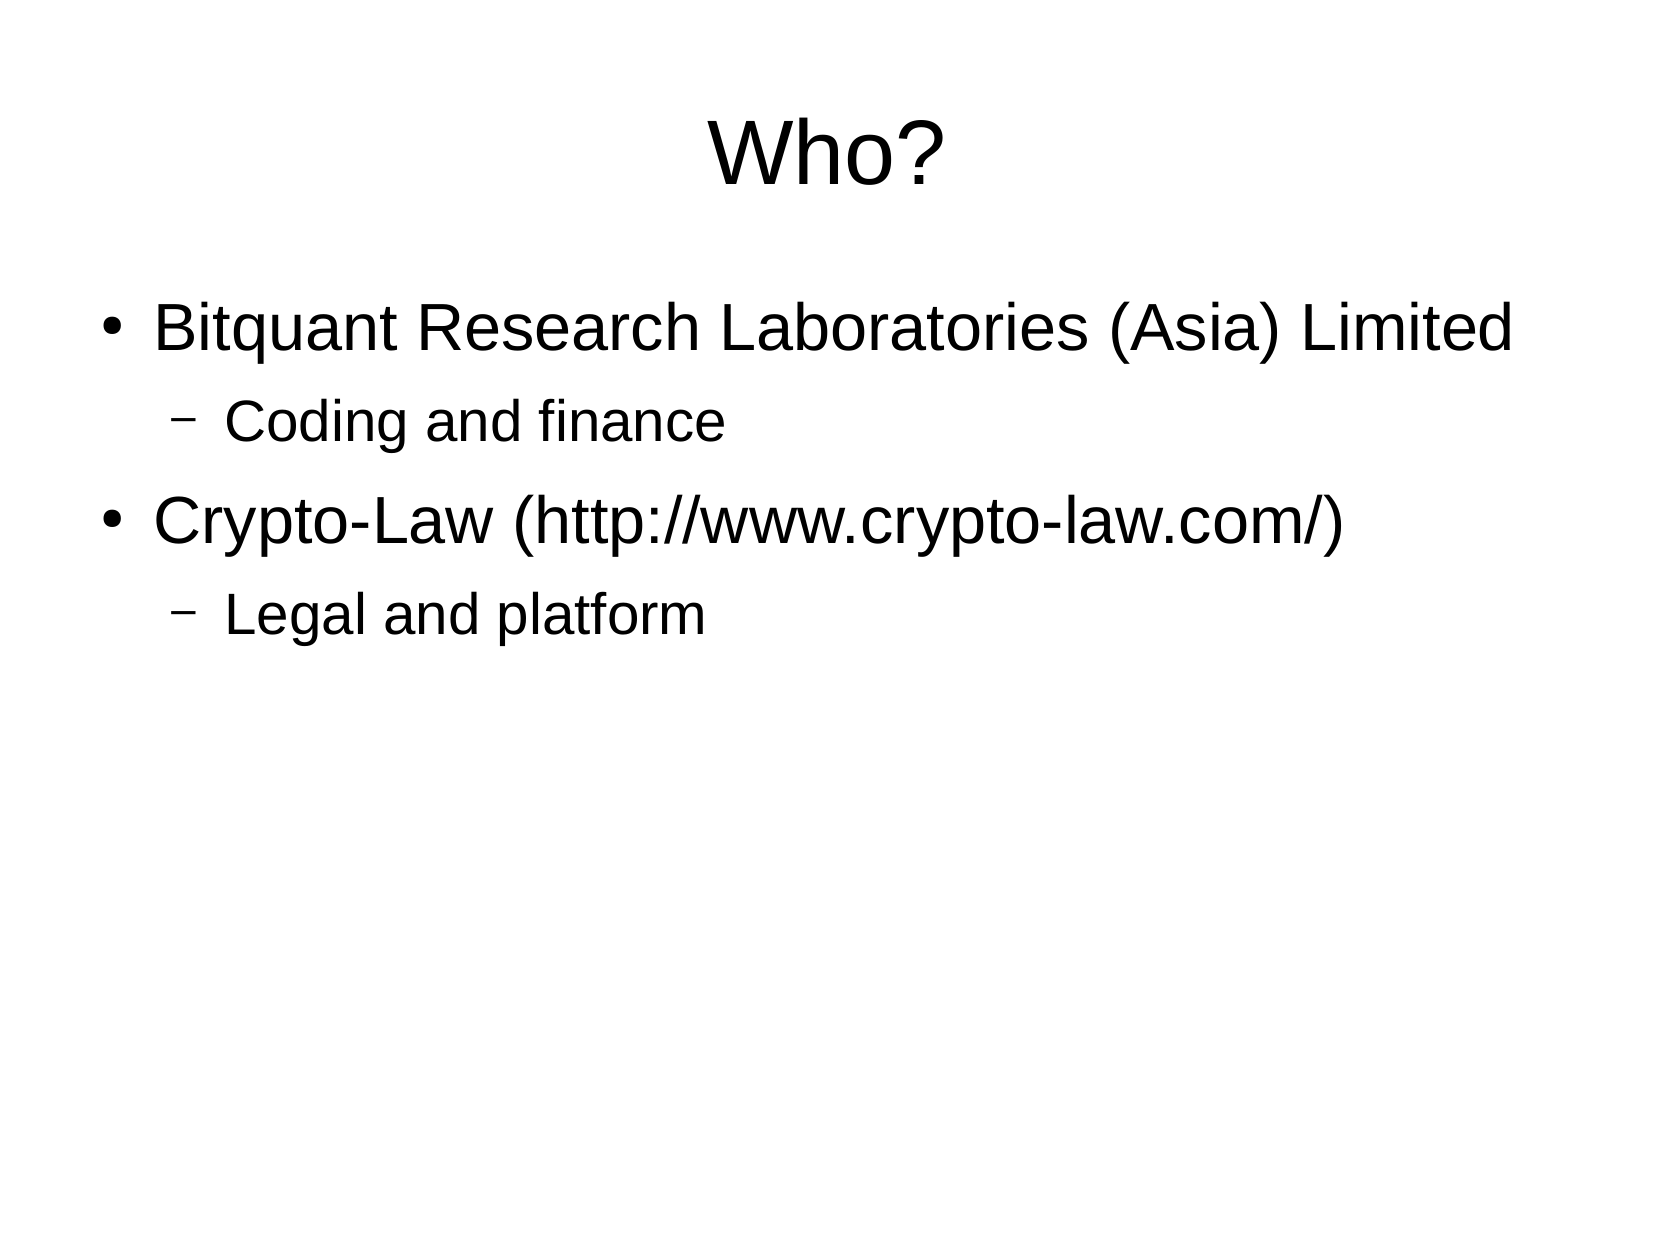

# Who?
Bitquant Research Laboratories (Asia) Limited
Coding and finance
Crypto-Law (http://www.crypto-law.com/)
Legal and platform